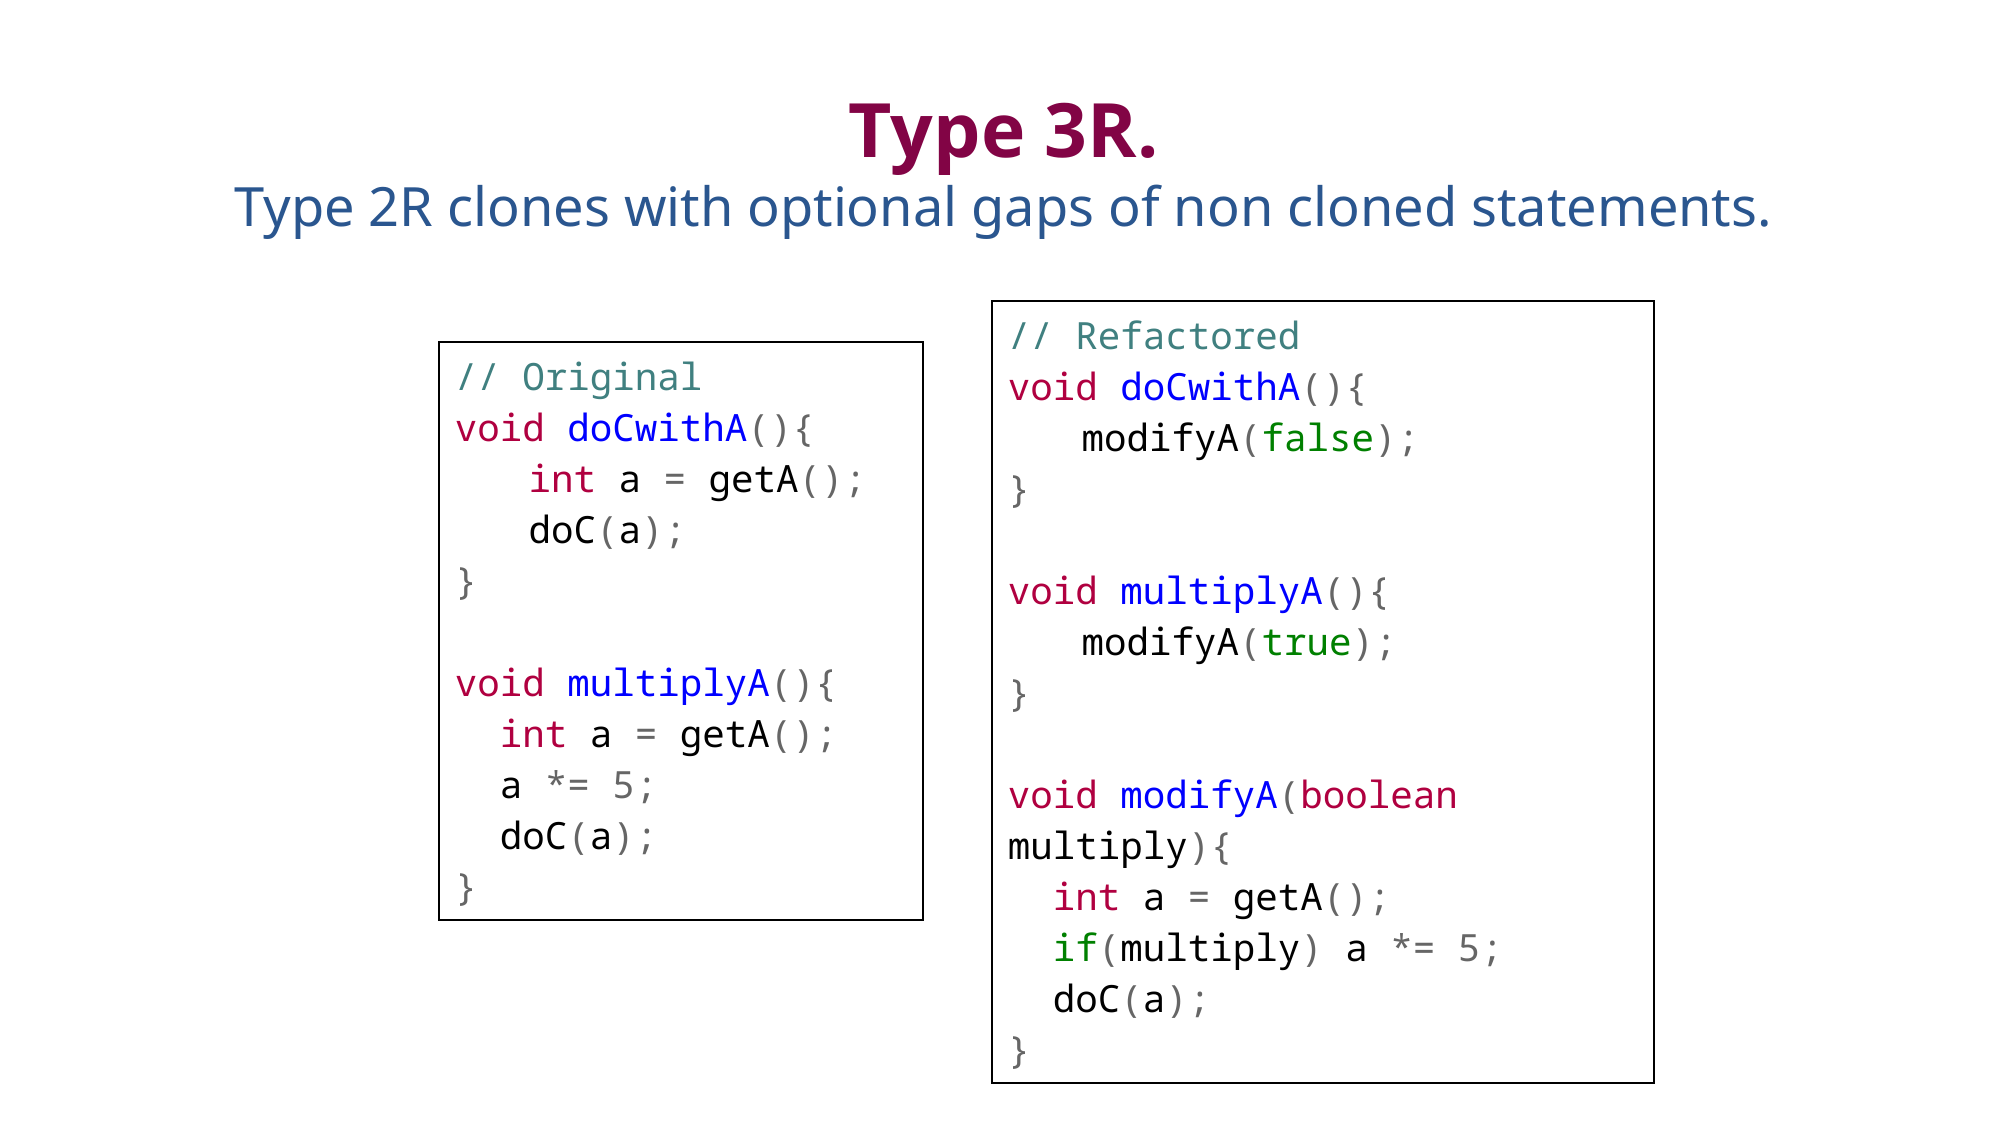

Type 3R.
Type 2R clones with optional gaps of non cloned statements.
// Refactored
void doCwithA(){
	modifyA(false);
}
void multiplyA(){
	modifyA(true);
}
void modifyA(boolean multiply){
 int a = getA();
 if(multiply) a *= 5;
 doC(a);
}
// Original
void doCwithA(){
	int a = getA();
	doC(a);
}
void multiplyA(){
 int a = getA();
 a *= 5;
 doC(a);
}